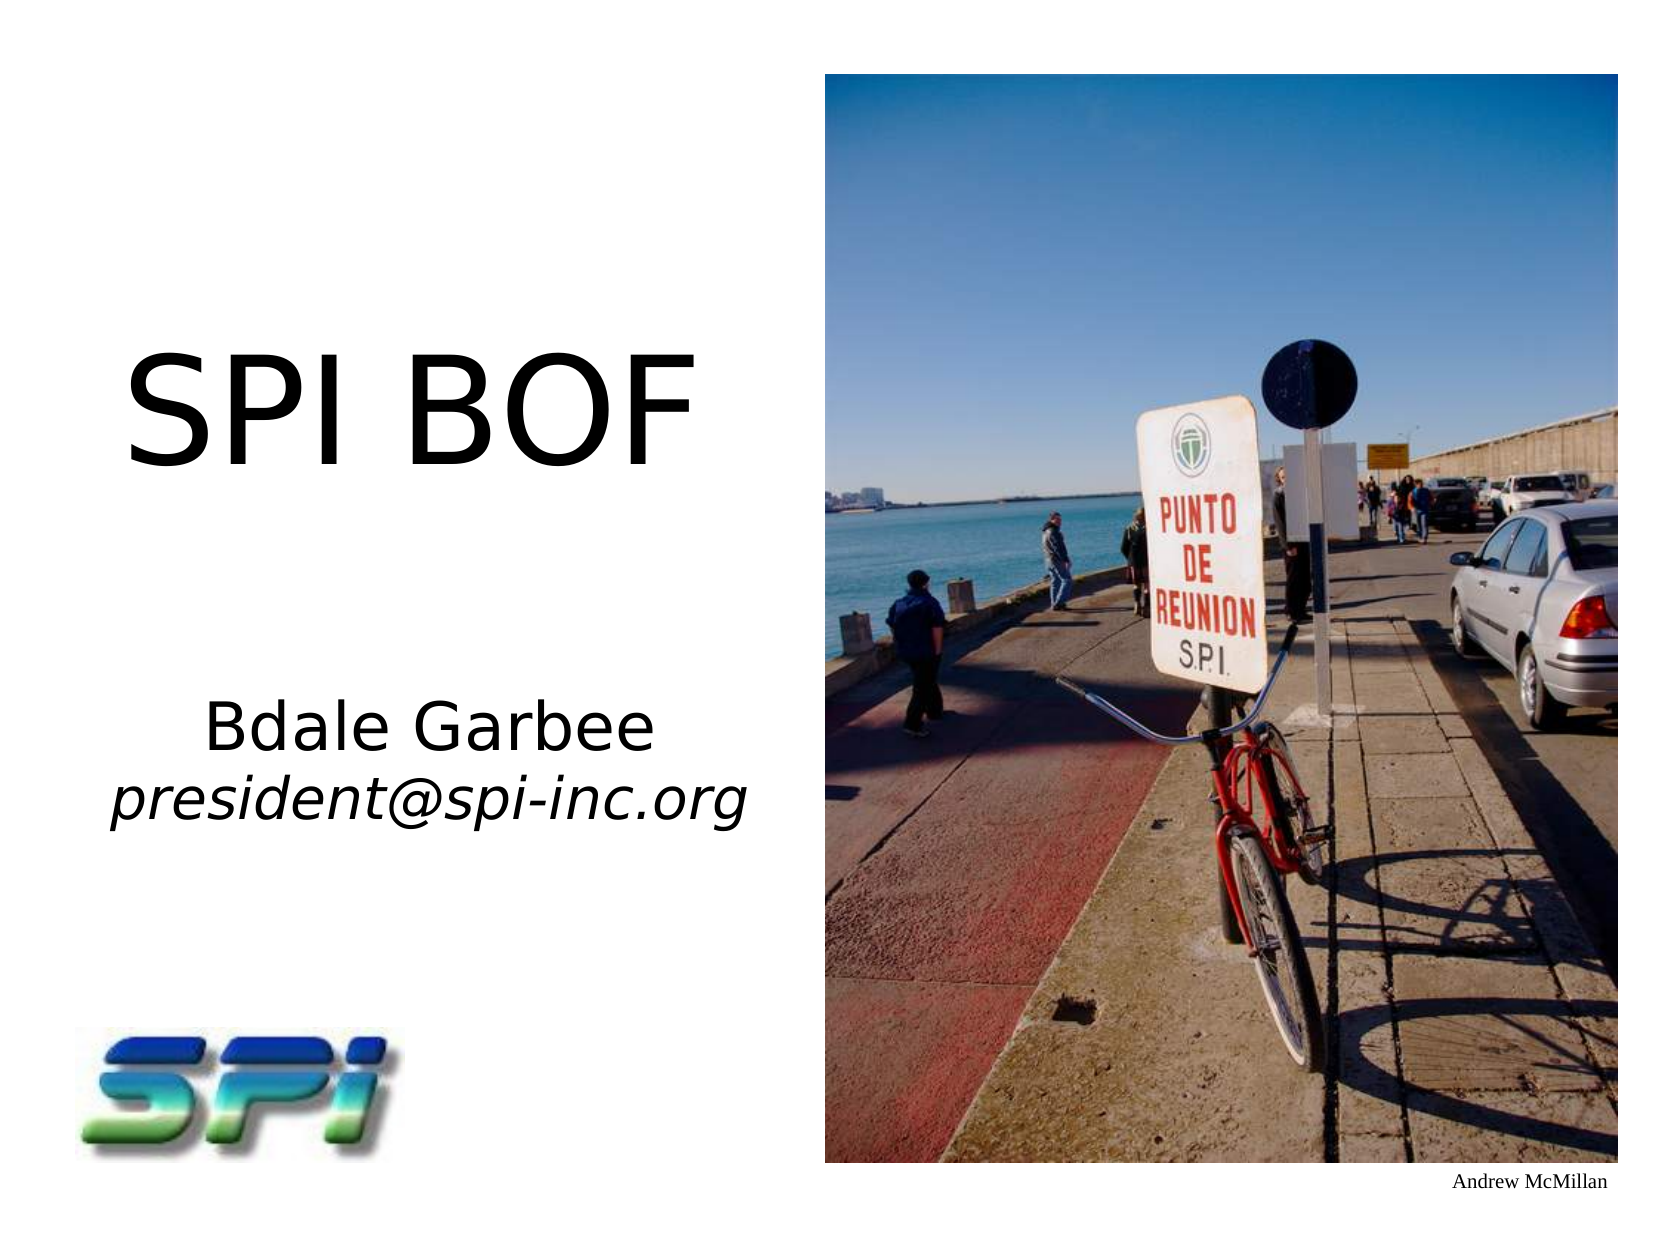

# SPI BOF
Bdale Garbee
president@spi-inc.org
Andrew McMillan